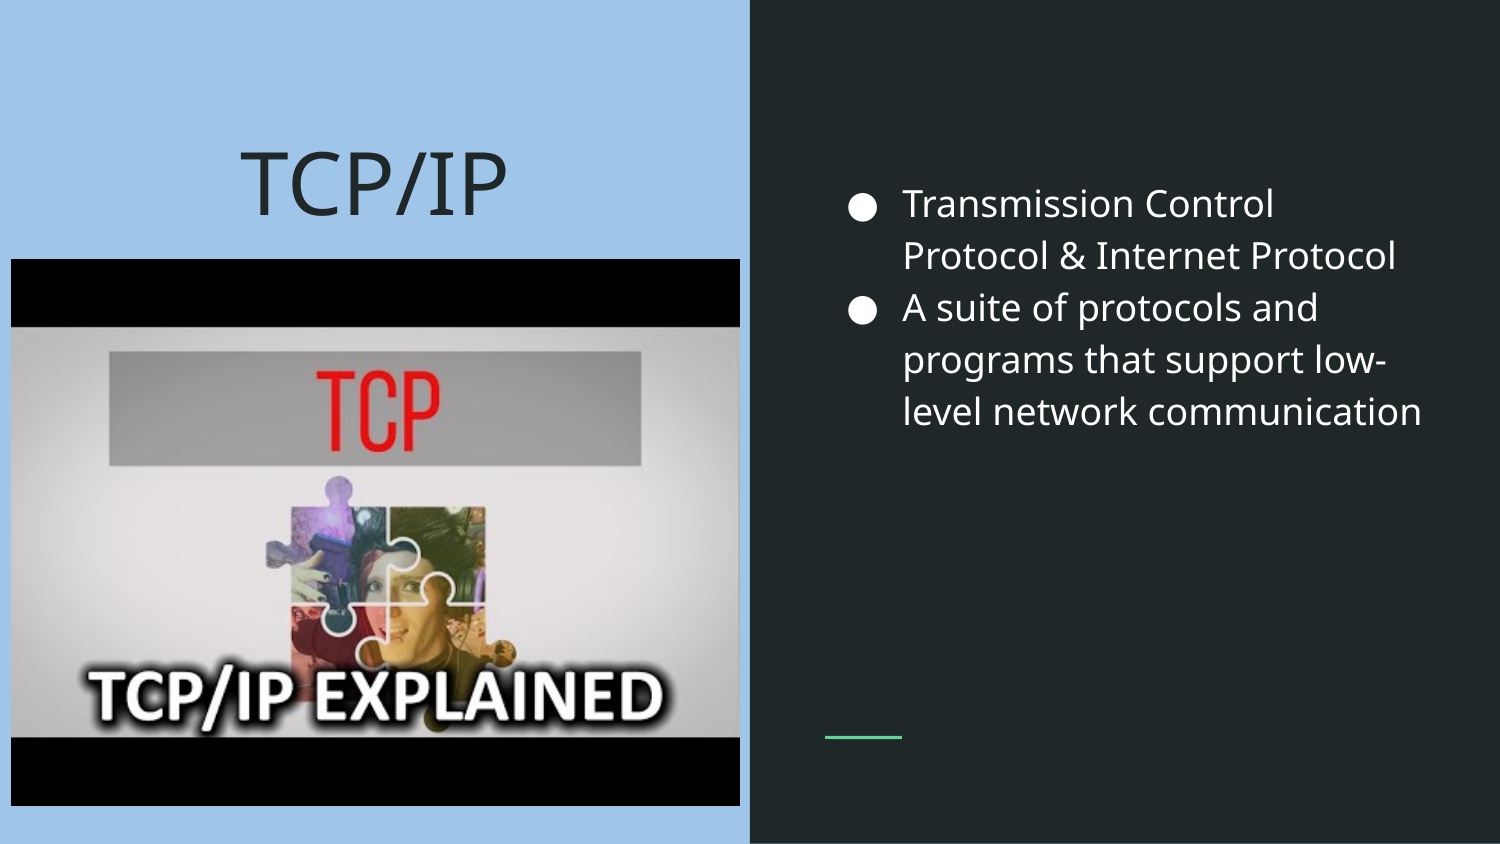

# TCP/IP
Transmission Control Protocol & Internet Protocol
A suite of protocols and programs that support low-level network communication